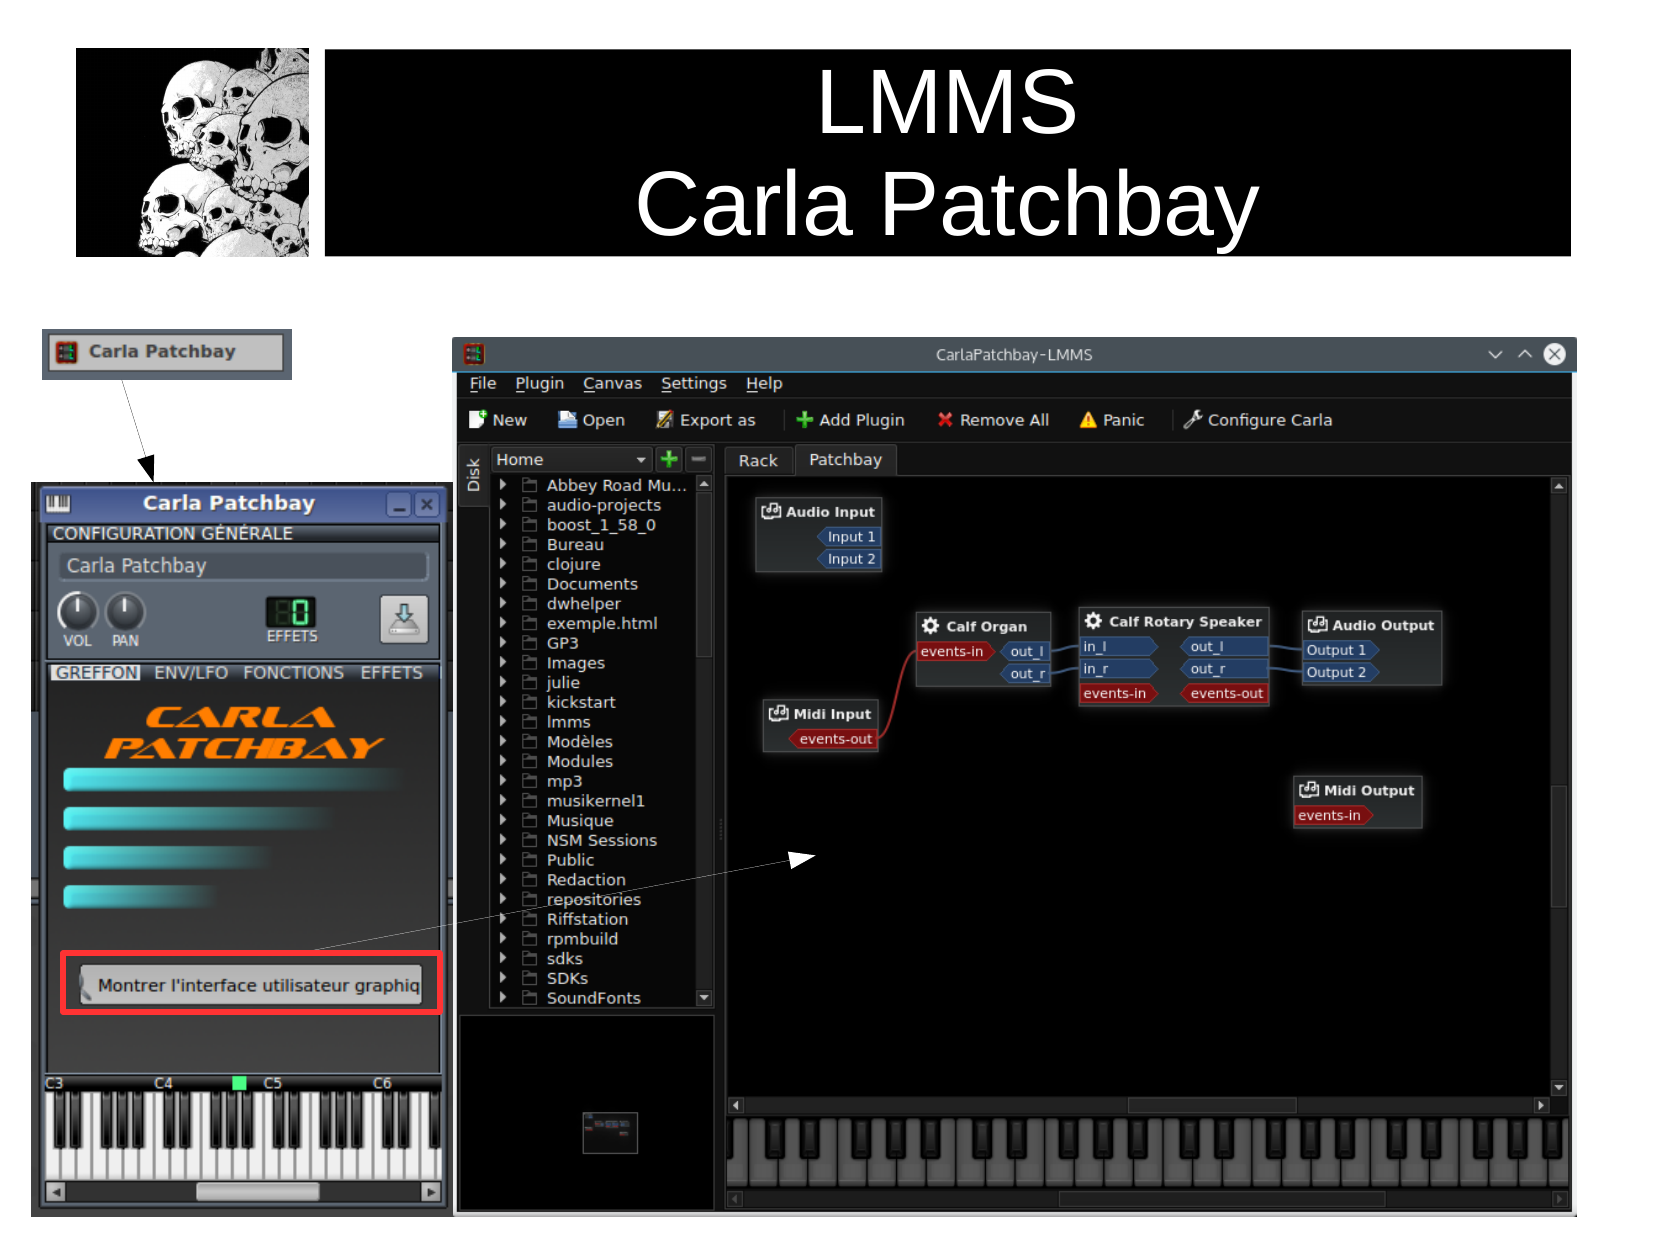

# LMMS Carla Patchbay
Y. Collette
35